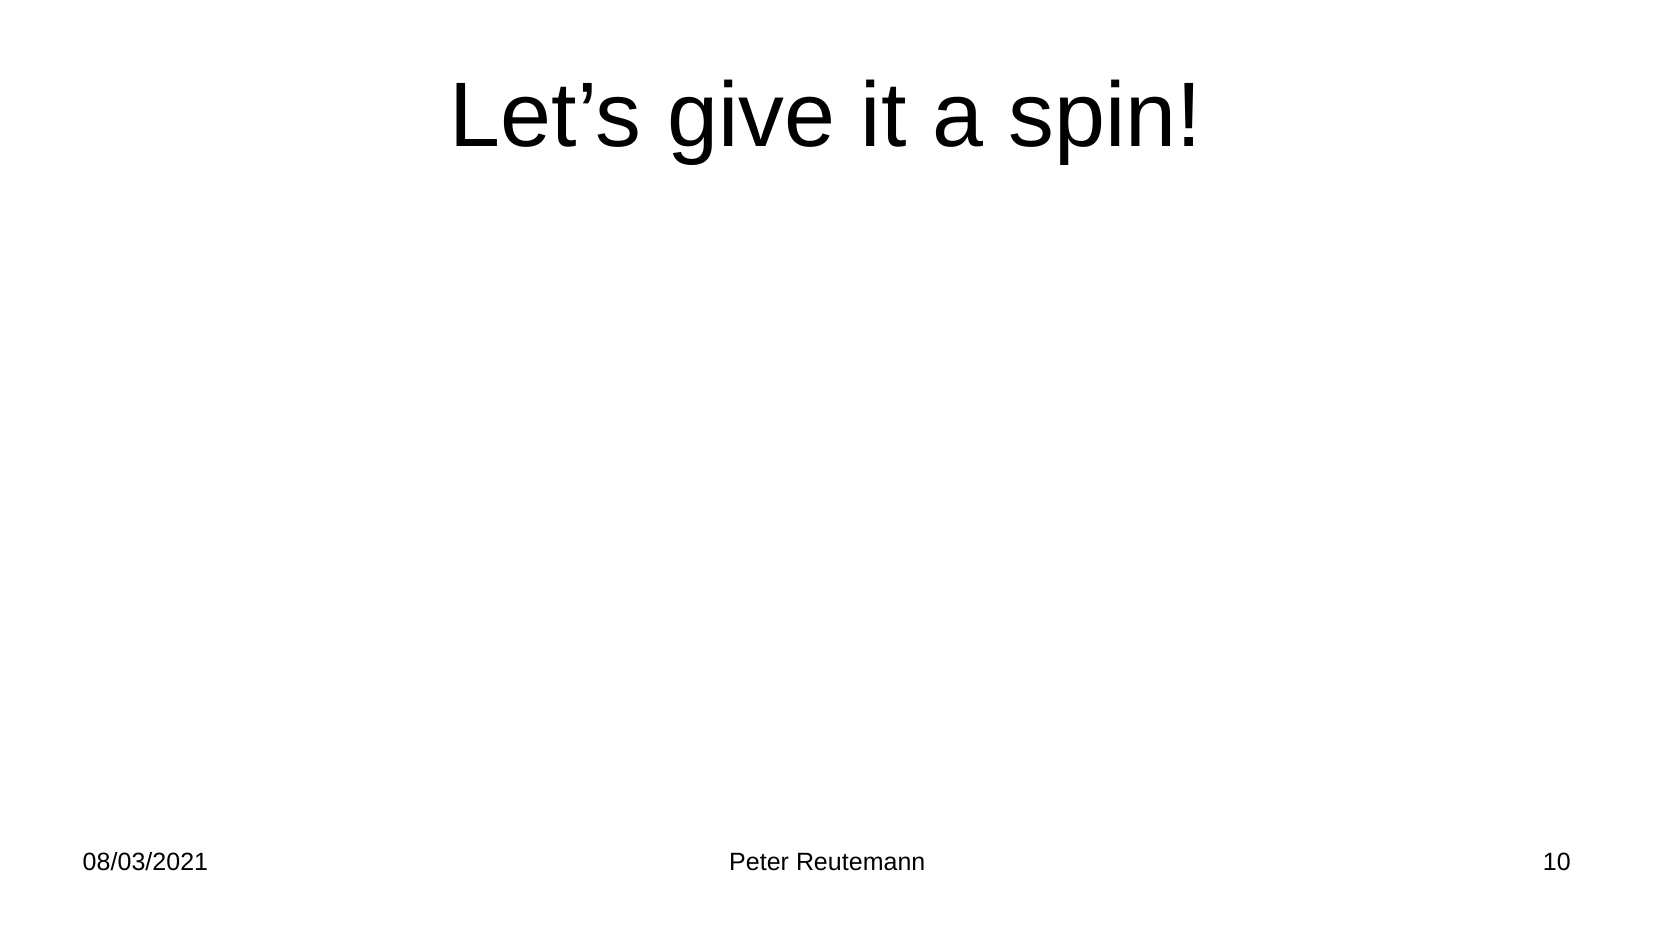

# Let’s give it a spin!
08/03/2021
Peter Reutemann
10